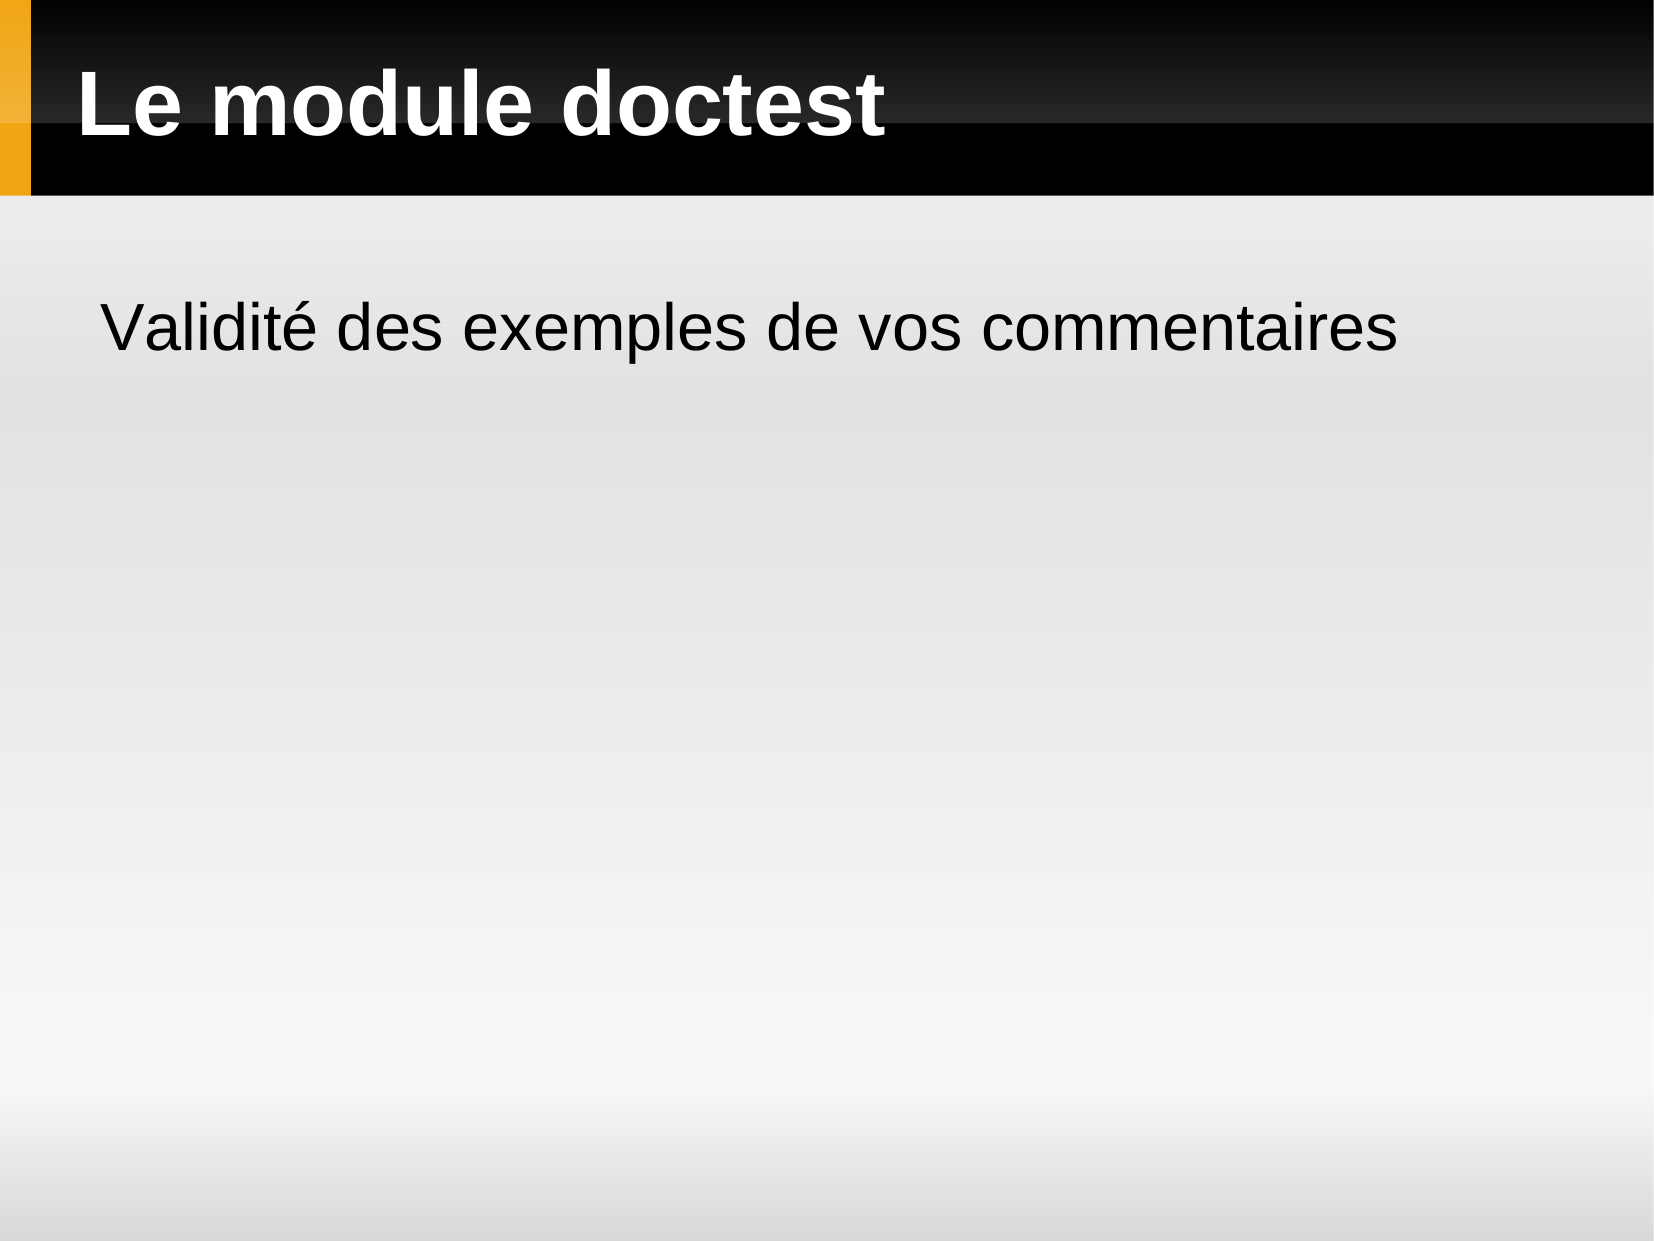

# Le module doctest
Validité des exemples de vos commentaires